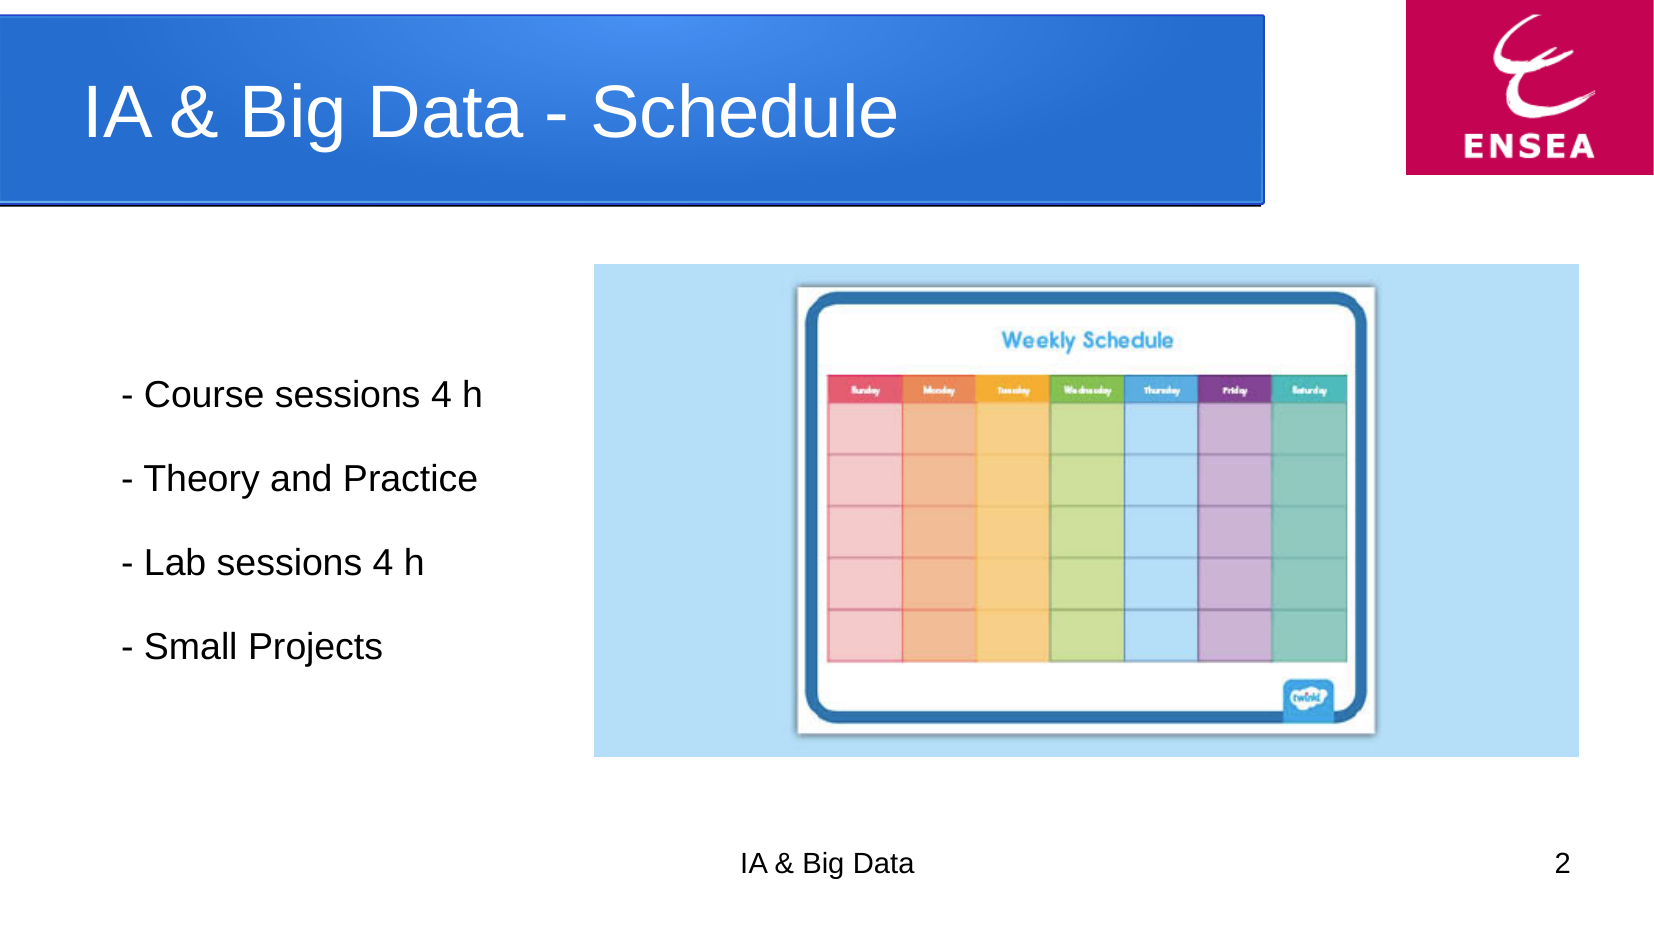

# IA & Big Data - Schedule
- Course sessions 4 h
- Theory and Practice
- Lab sessions 4 h
- Small Projects
IA & Big Data
2